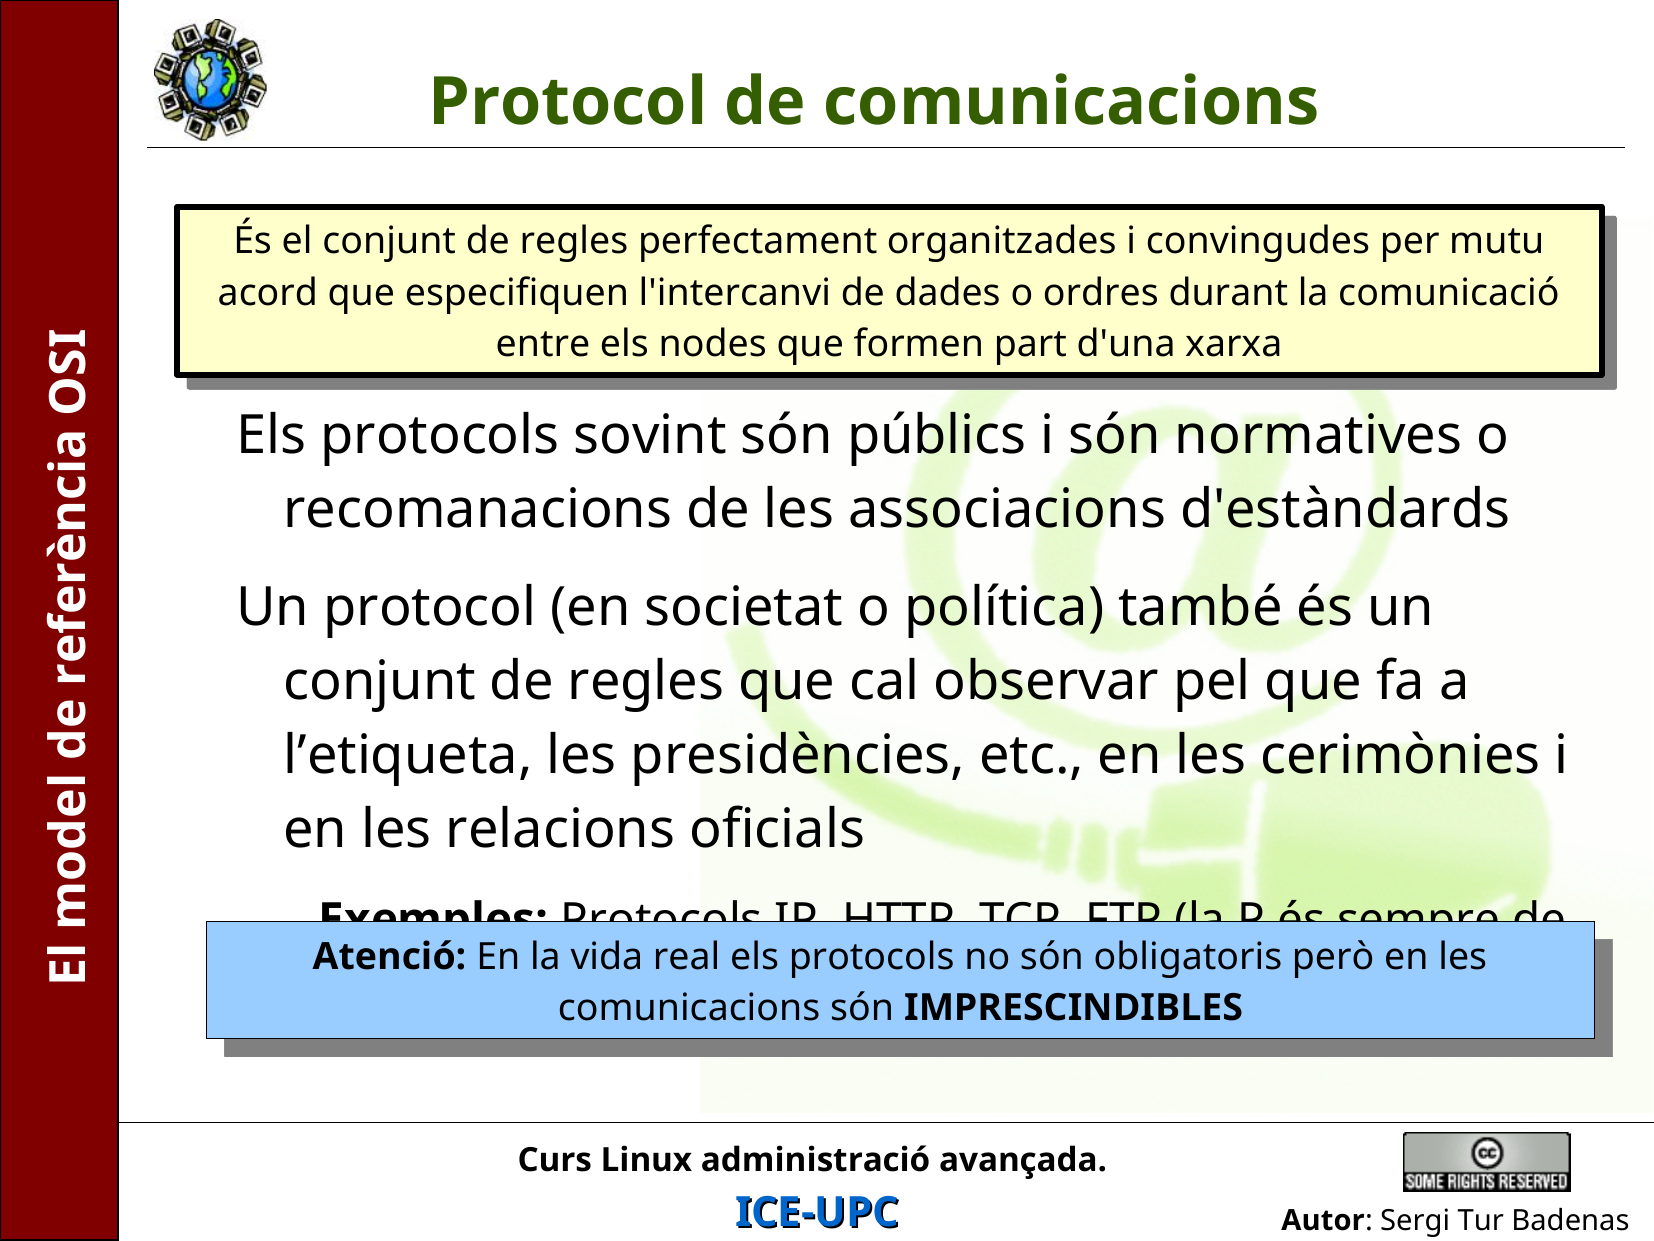

# Protocol de comunicacions
És el conjunt de regles perfectament organitzades i convingudes per mutu acord que especifiquen l'intercanvi de dades o ordres durant la comunicació entre els nodes que formen part d'una xarxa
Els protocols sovint són públics i són normatives o recomanacions de les associacions d'estàndards
Un protocol (en societat o política) també és un conjunt de regles que cal observar pel que fa a l’etiqueta, les presidències, etc., en les cerimònies i en les relacions oficials
Exemples: Protocols IP, HTTP, TCP, FTP (la P és sempre de protocol)
Atenció: En la vida real els protocols no són obligatoris però en les comunicacions són IMPRESCINDIBLES